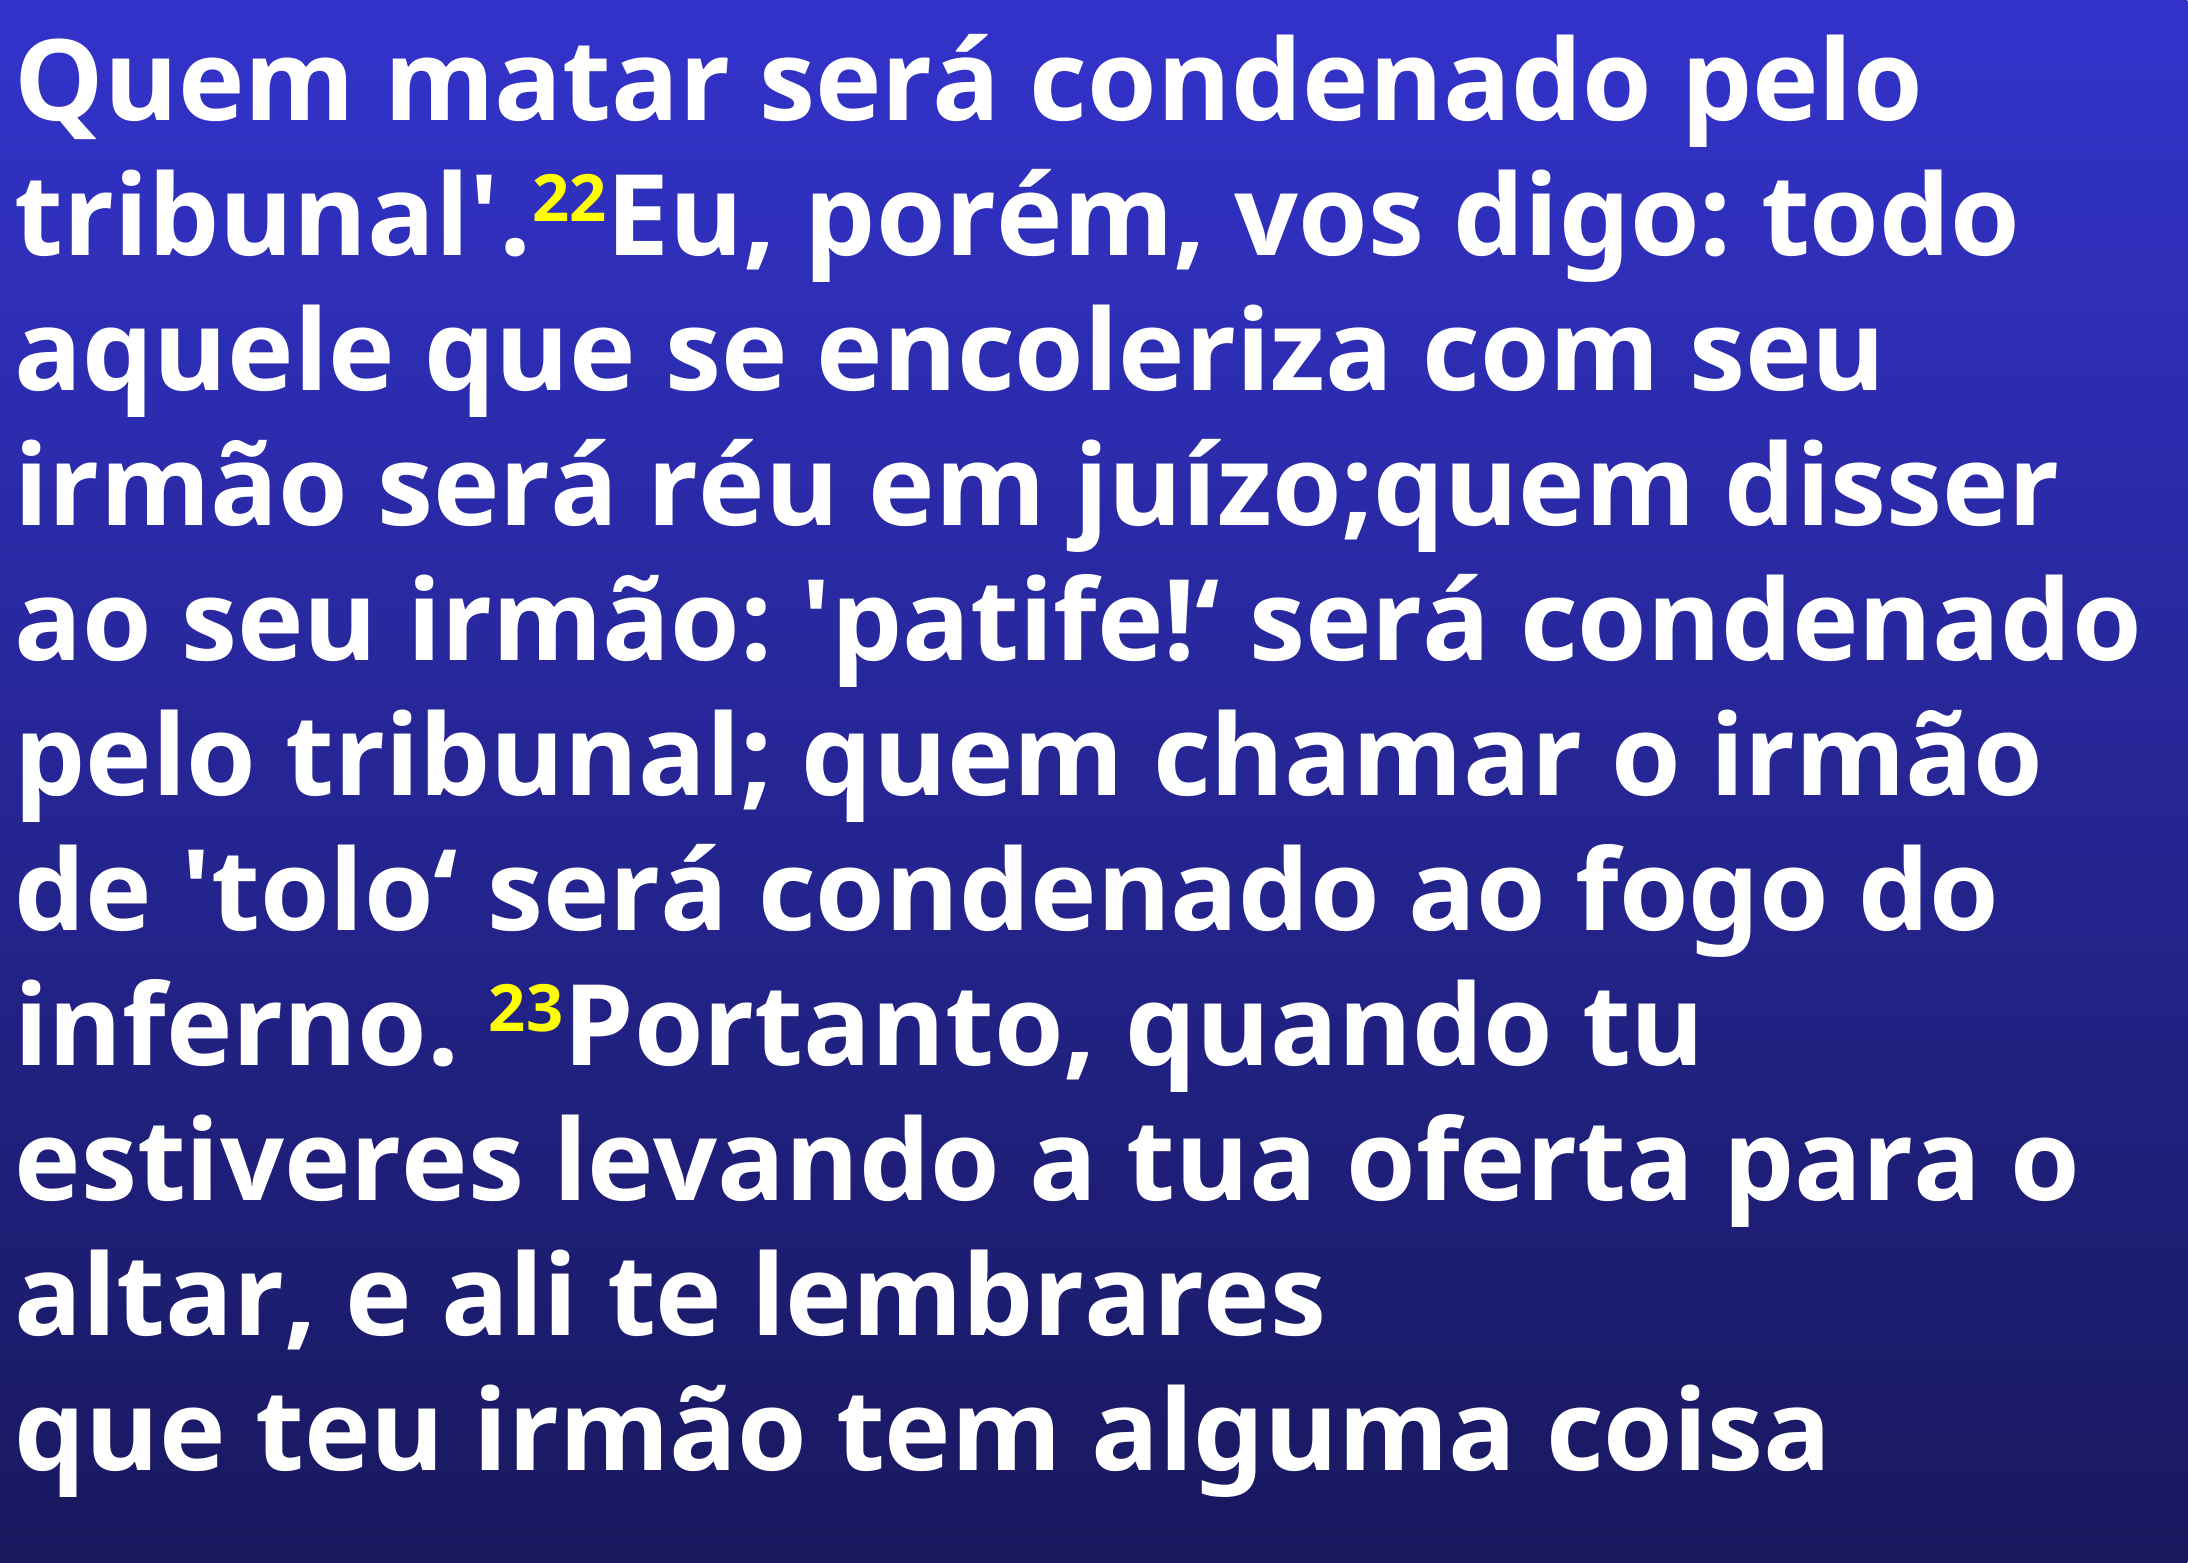

Quem matar será condenado pelo tribunal'.22Eu, porém, vos digo: todo aquele que se encoleriza com seu irmão será réu em juízo;quem disser ao seu irmão: 'patife!‘ será condenado pelo tribunal; quem chamar o irmão de 'tolo‘ será condenado ao fogo do inferno. 23Portanto, quando tu estiveres levando a tua oferta para o altar, e ali te lembrares
que teu irmão tem alguma coisa